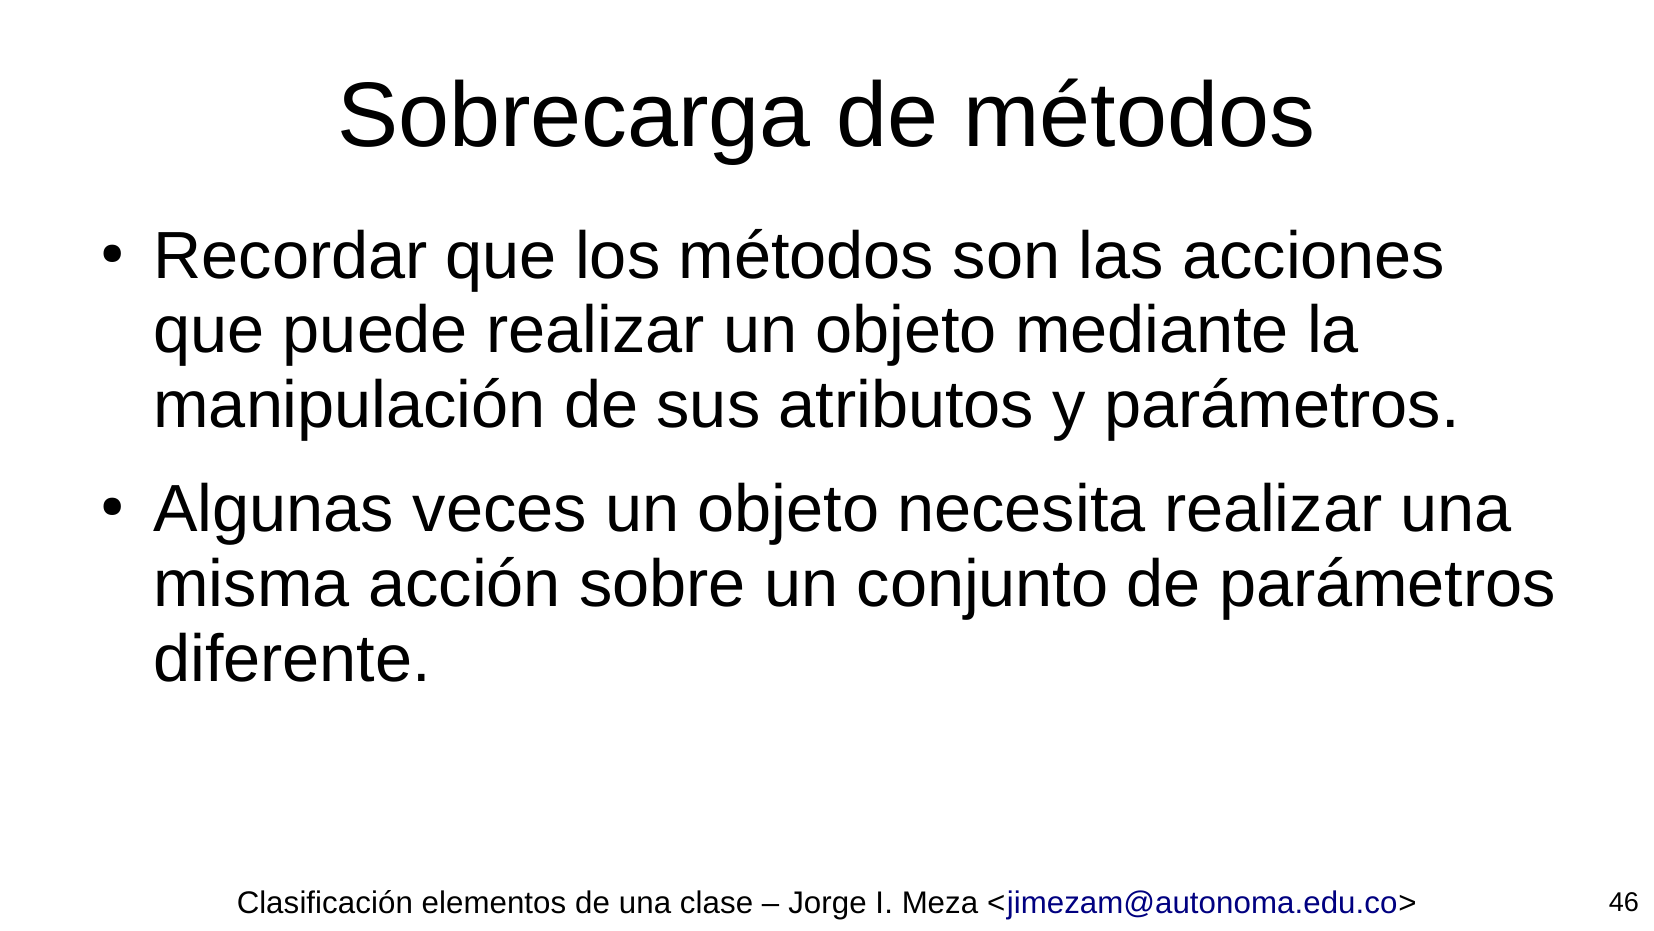

# Sobrecarga de métodos
Recordar que los métodos son las acciones que puede realizar un objeto mediante la manipulación de sus atributos y parámetros.
Algunas veces un objeto necesita realizar una misma acción sobre un conjunto de parámetros diferente.